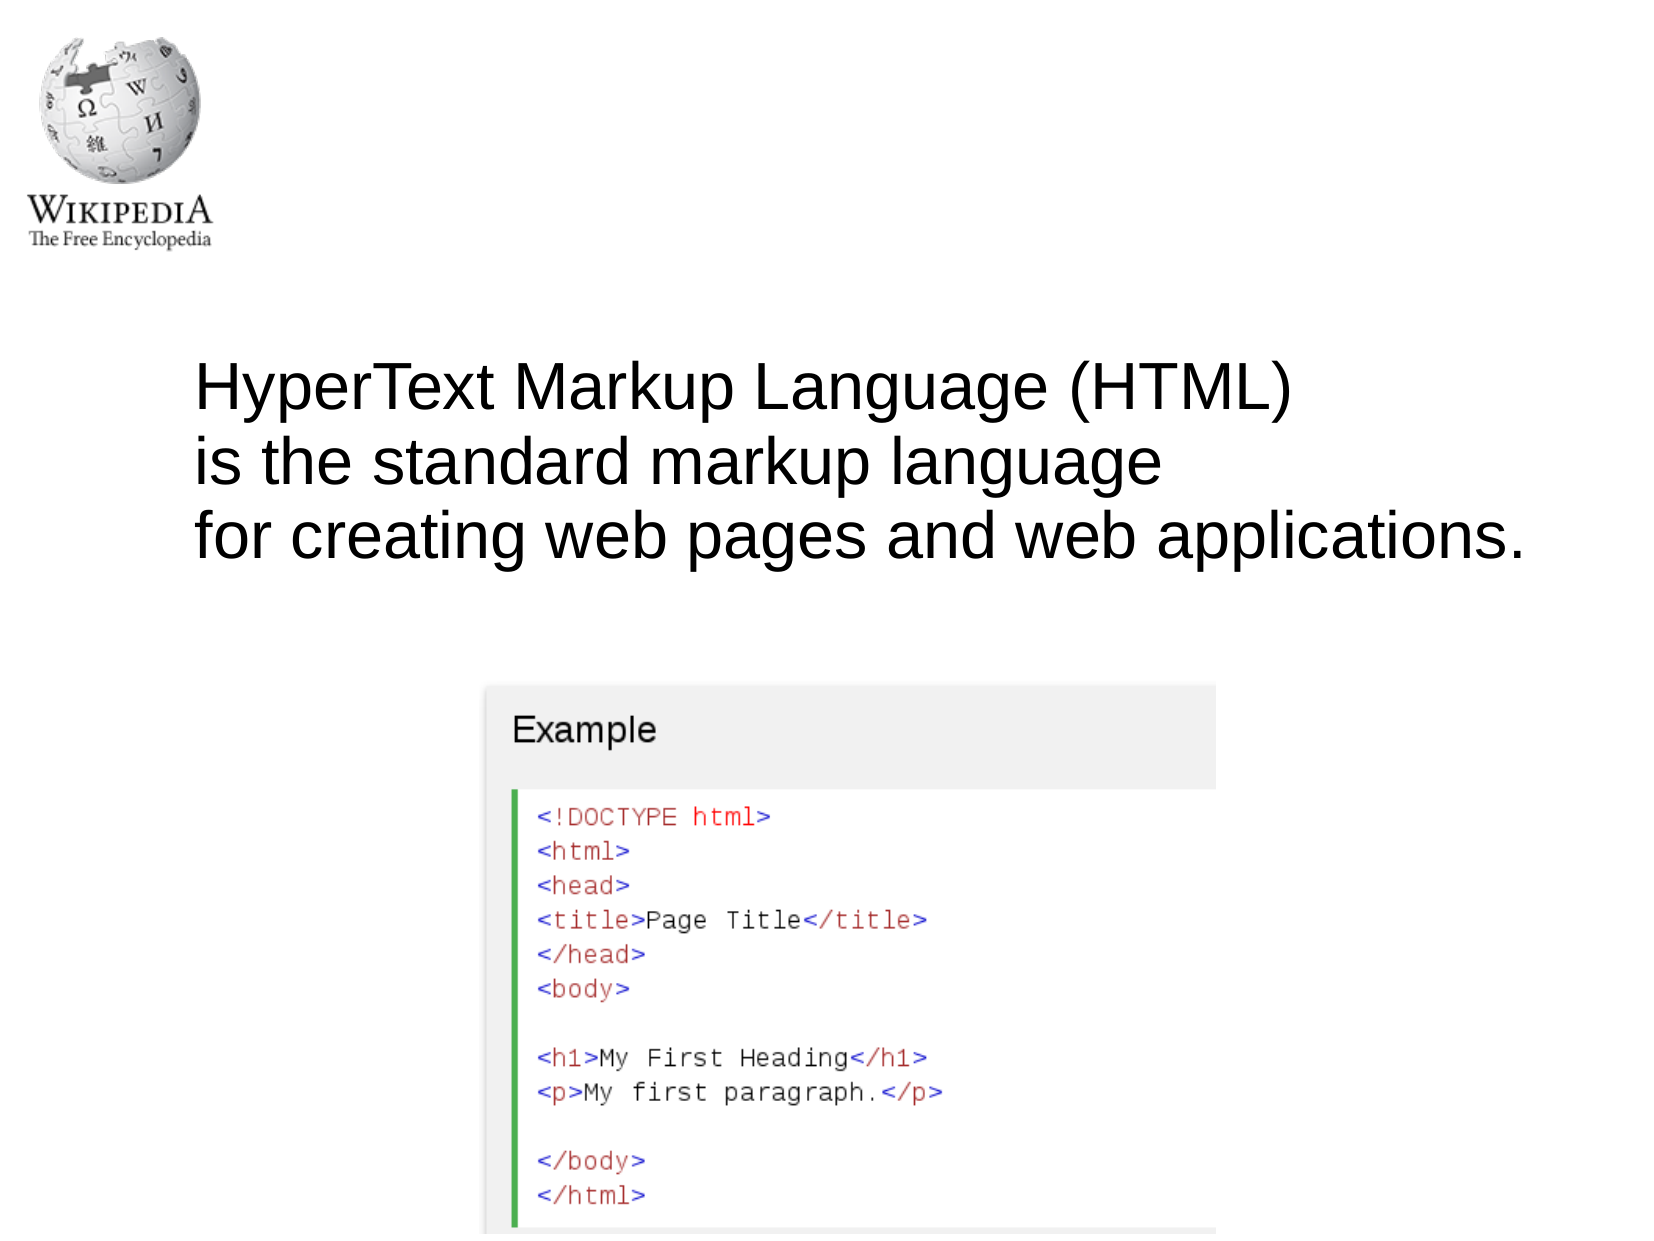

HyperText Markup Language (HTML)
is the standard markup language
for creating web pages and web applications.